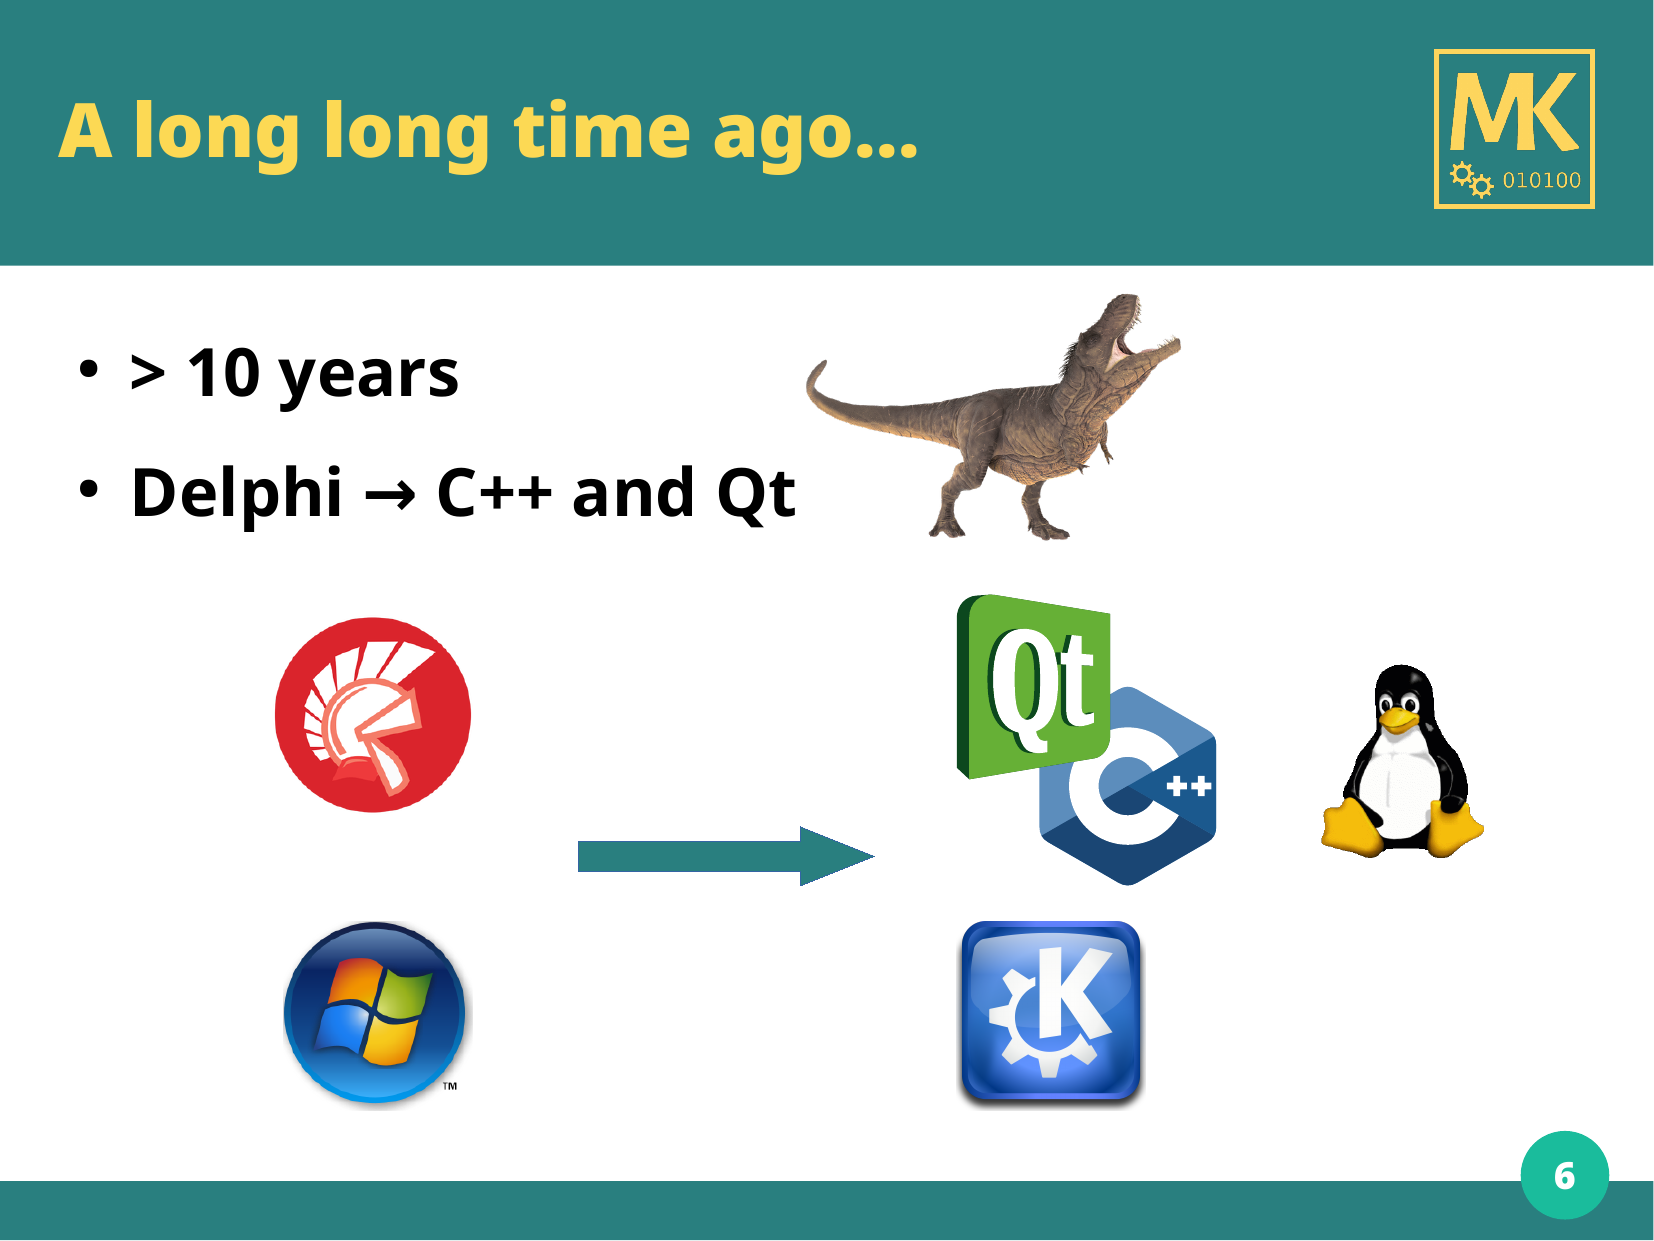

# A long long time ago...
> 10 years
Delphi → C++ and Qt
6